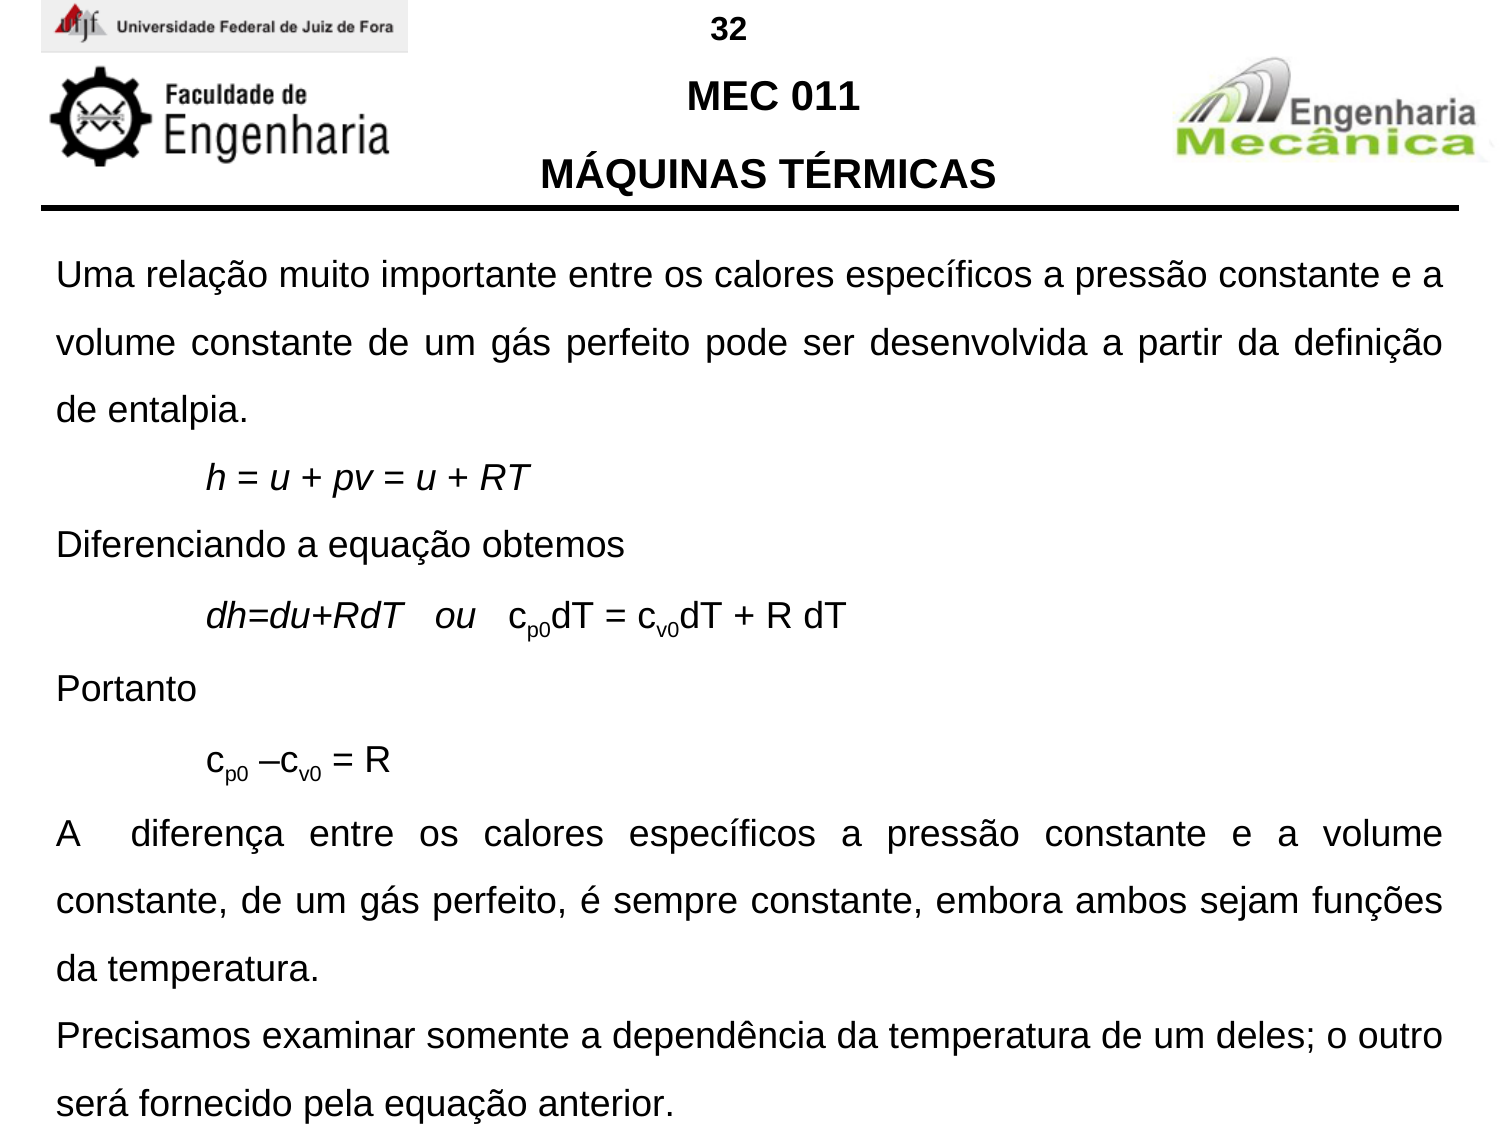

Uma relação muito importante entre os calores específicos a pressão constante e a volume constante de um gás perfeito pode ser desenvolvida a partir da definição de entalpia.
	h = u + pv = u + RT
Diferenciando a equação obtemos
	dh=du+RdT ou cp0dT = cv0dT + R dT
Portanto
	cp0 –cv0 = R
A diferença entre os calores específicos a pressão constante e a volume constante, de um gás perfeito, é sempre constante, embora ambos sejam funções da temperatura.
Precisamos examinar somente a dependência da temperatura de um deles; o outro será fornecido pela equação anterior.